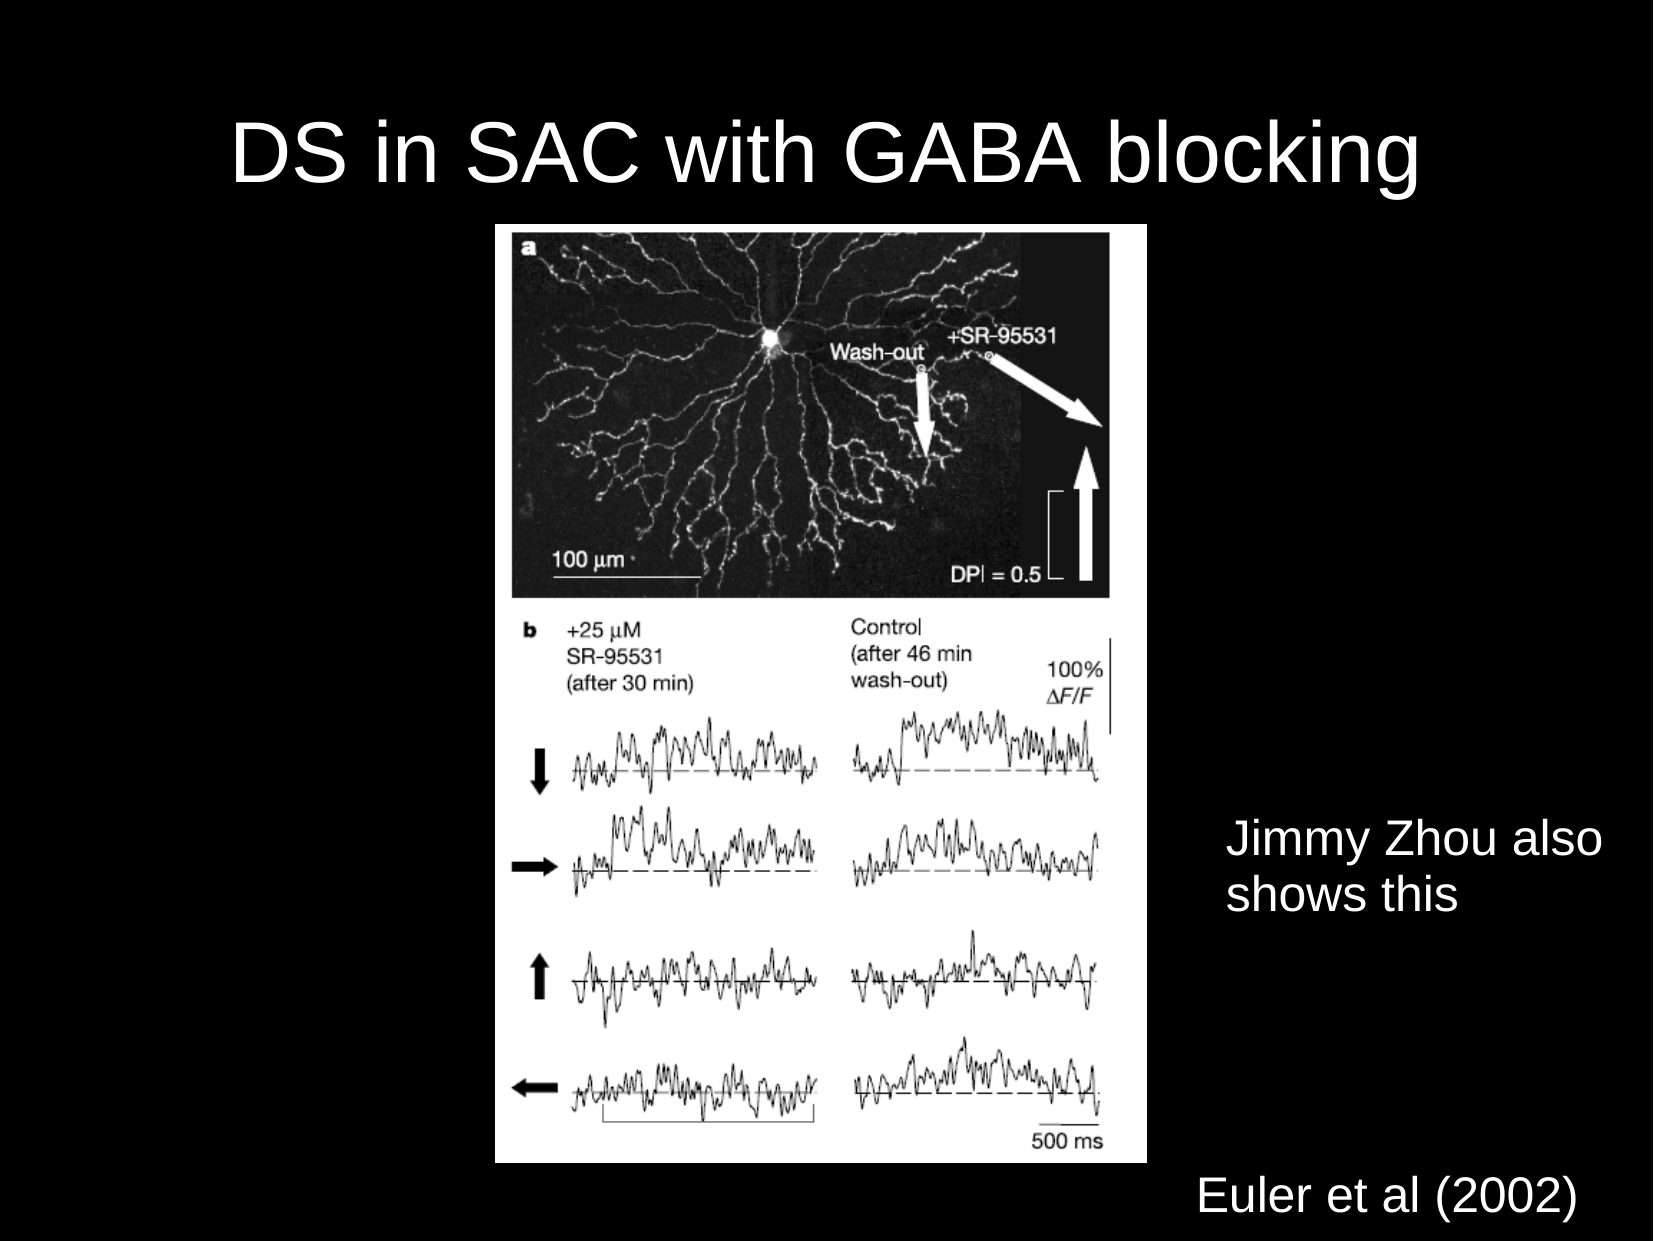

# DS in SAC with GABA blocking
Jimmy Zhou also shows this
Euler et al (2002)